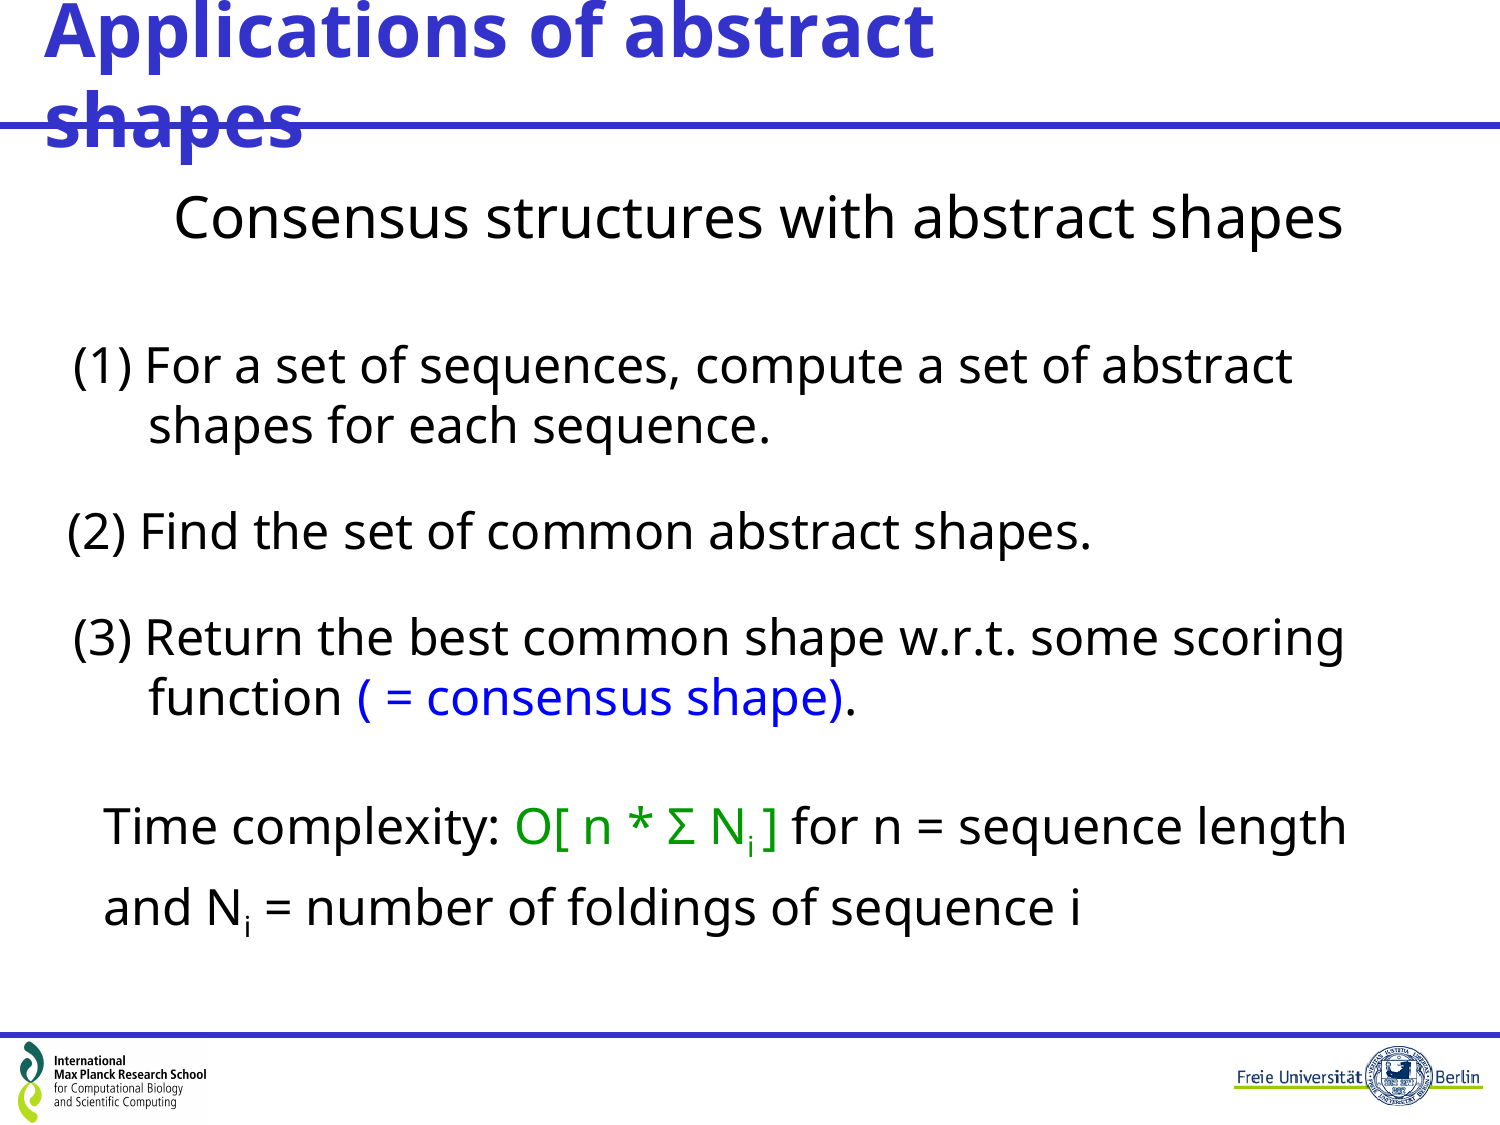

# Applications of abstract shapes
Consensus structures with abstract shapes
(1) For a set of sequences, compute a set of abstract shapes for each sequence.
(2) Find the set of common abstract shapes.
(3) Return the best common shape w.r.t. some scoring function ( = consensus shape).
Time complexity: O[ n * Σ Ni ] for n = sequence length
and Ni = number of foldings of sequence i